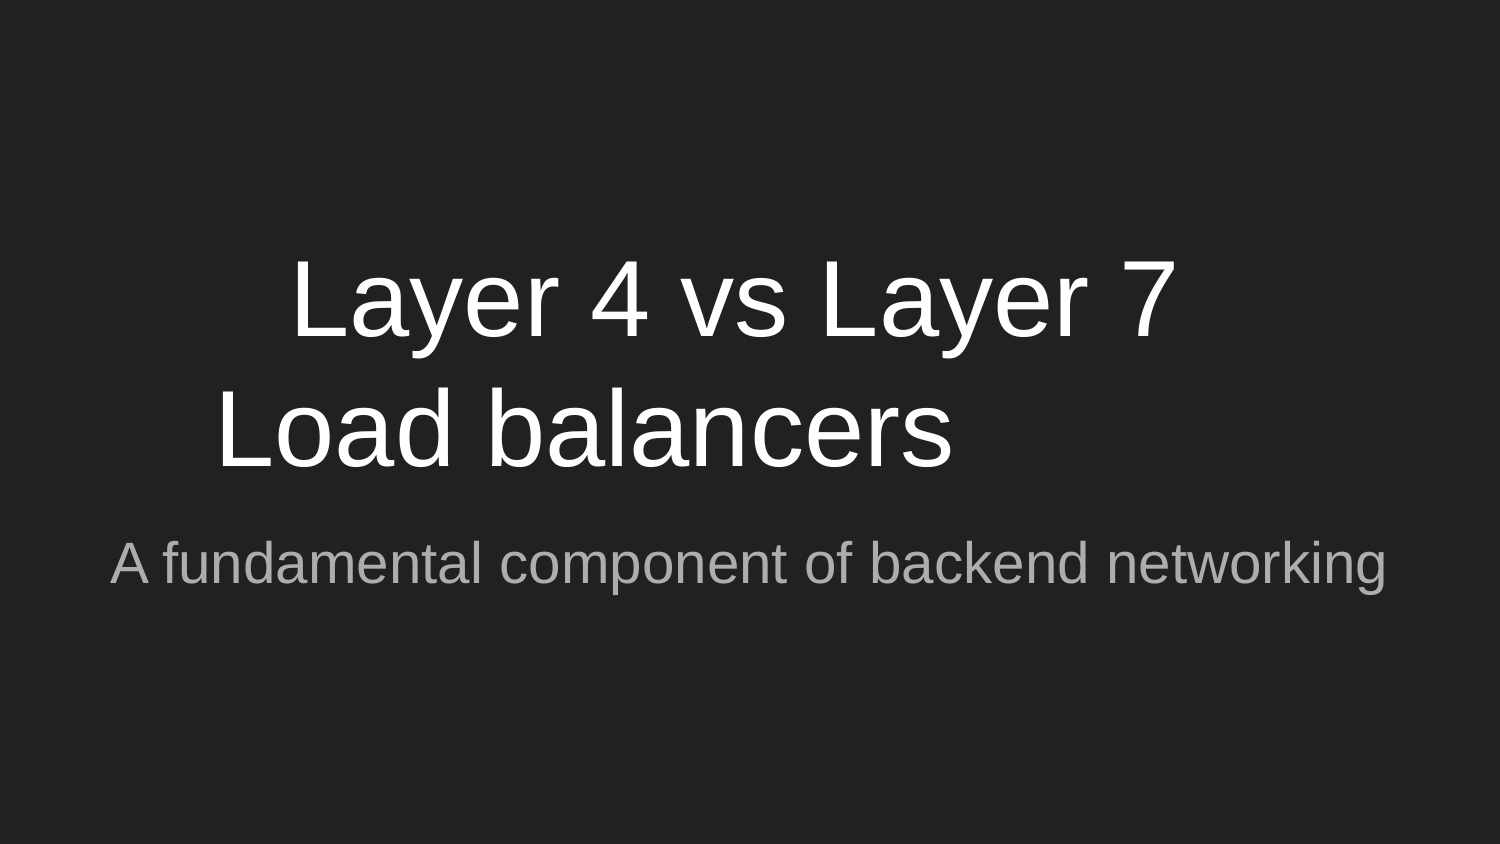

# Layer 4 vs Layer 7 Load balancers
A fundamental component of backend networking